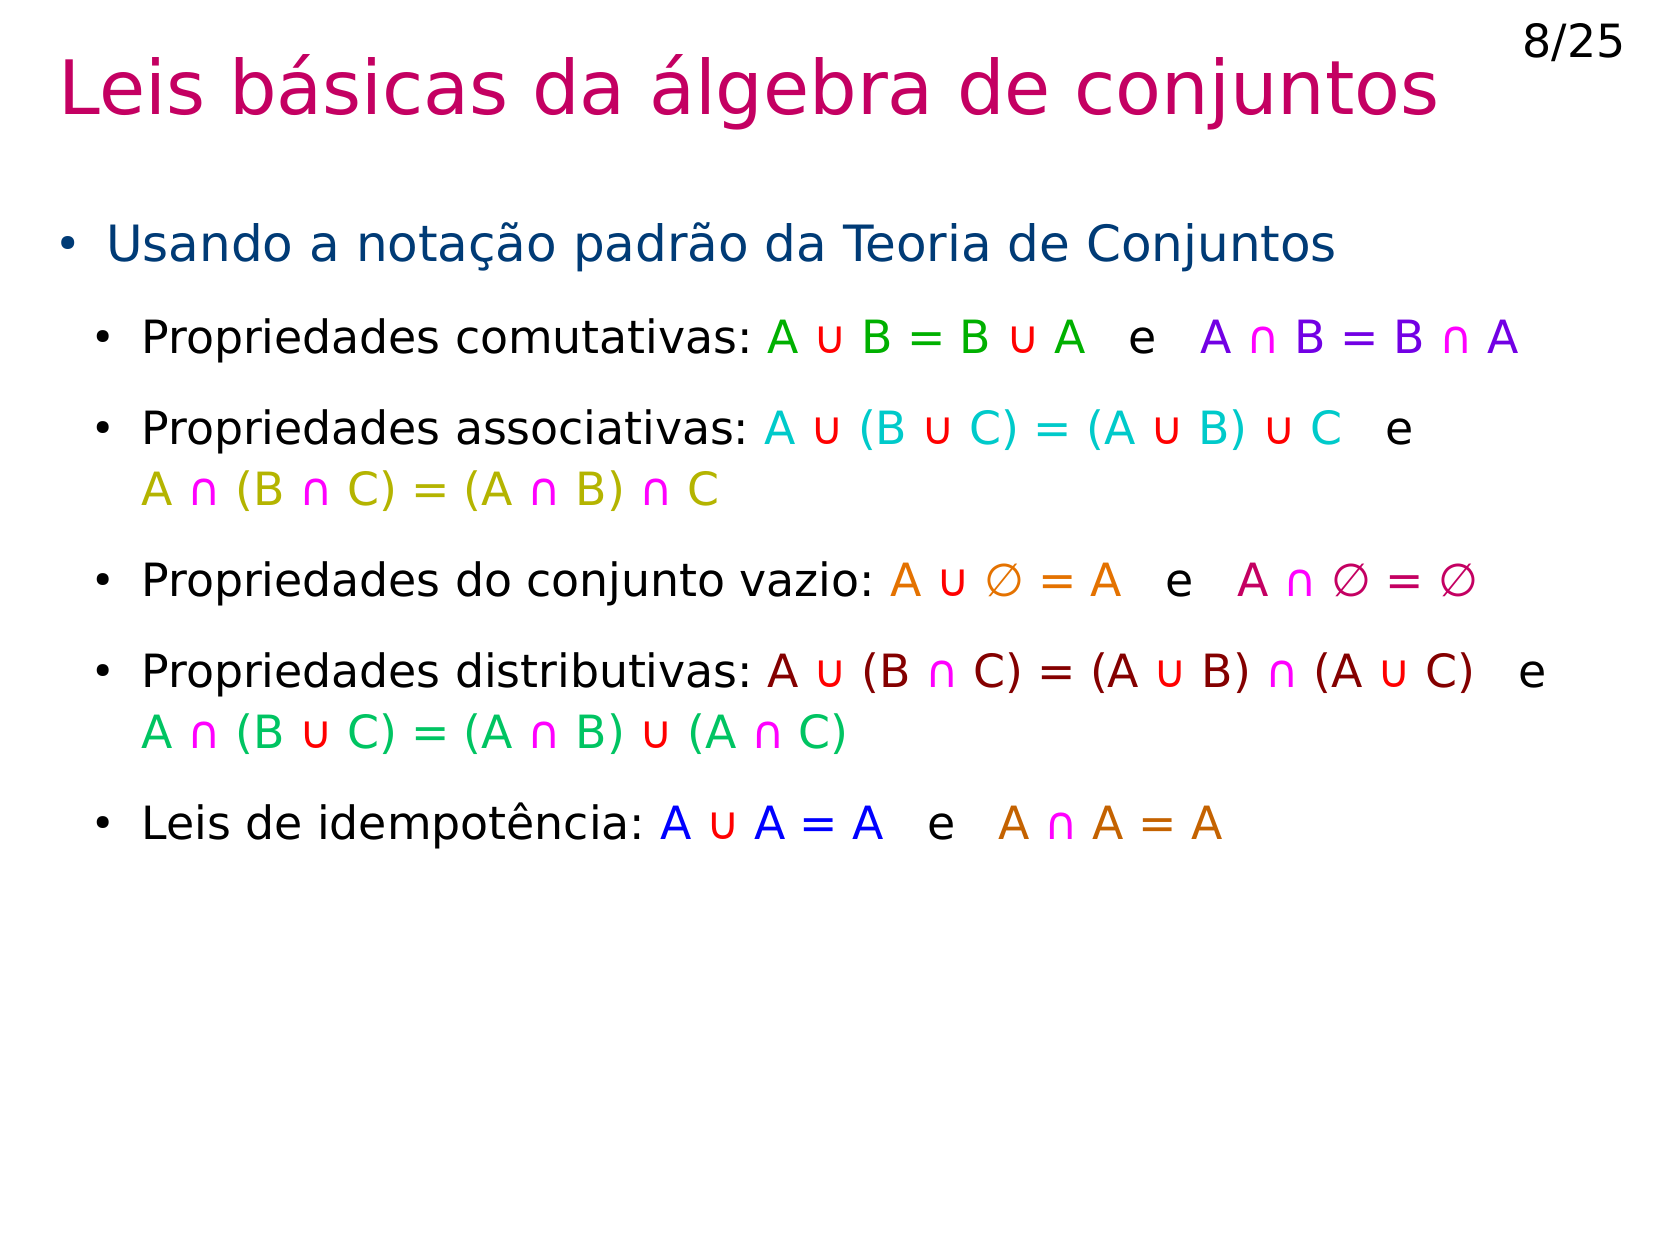

8
# Leis básicas da álgebra de conjuntos
Usando a notação padrão da Teoria de Conjuntos
Propriedades comutativas: A ∪ B = B ∪ A e A ∩ B = B ∩ A
Propriedades associativas: A ∪ (B ∪ C) = (A ∪ B) ∪ C e
A ∩ (B ∩ C) = (A ∩ B) ∩ C
Propriedades do conjunto vazio: A ∪ ∅ = A e A ∩ ∅ = ∅
Propriedades distributivas: A ∪ (B ∩ C) = (A ∪ B) ∩ (A ∪ C) e
A ∩ (B ∪ C) = (A ∩ B) ∪ (A ∩ C)
Leis de idempotência: A ∪ A = A e A ∩ A = A